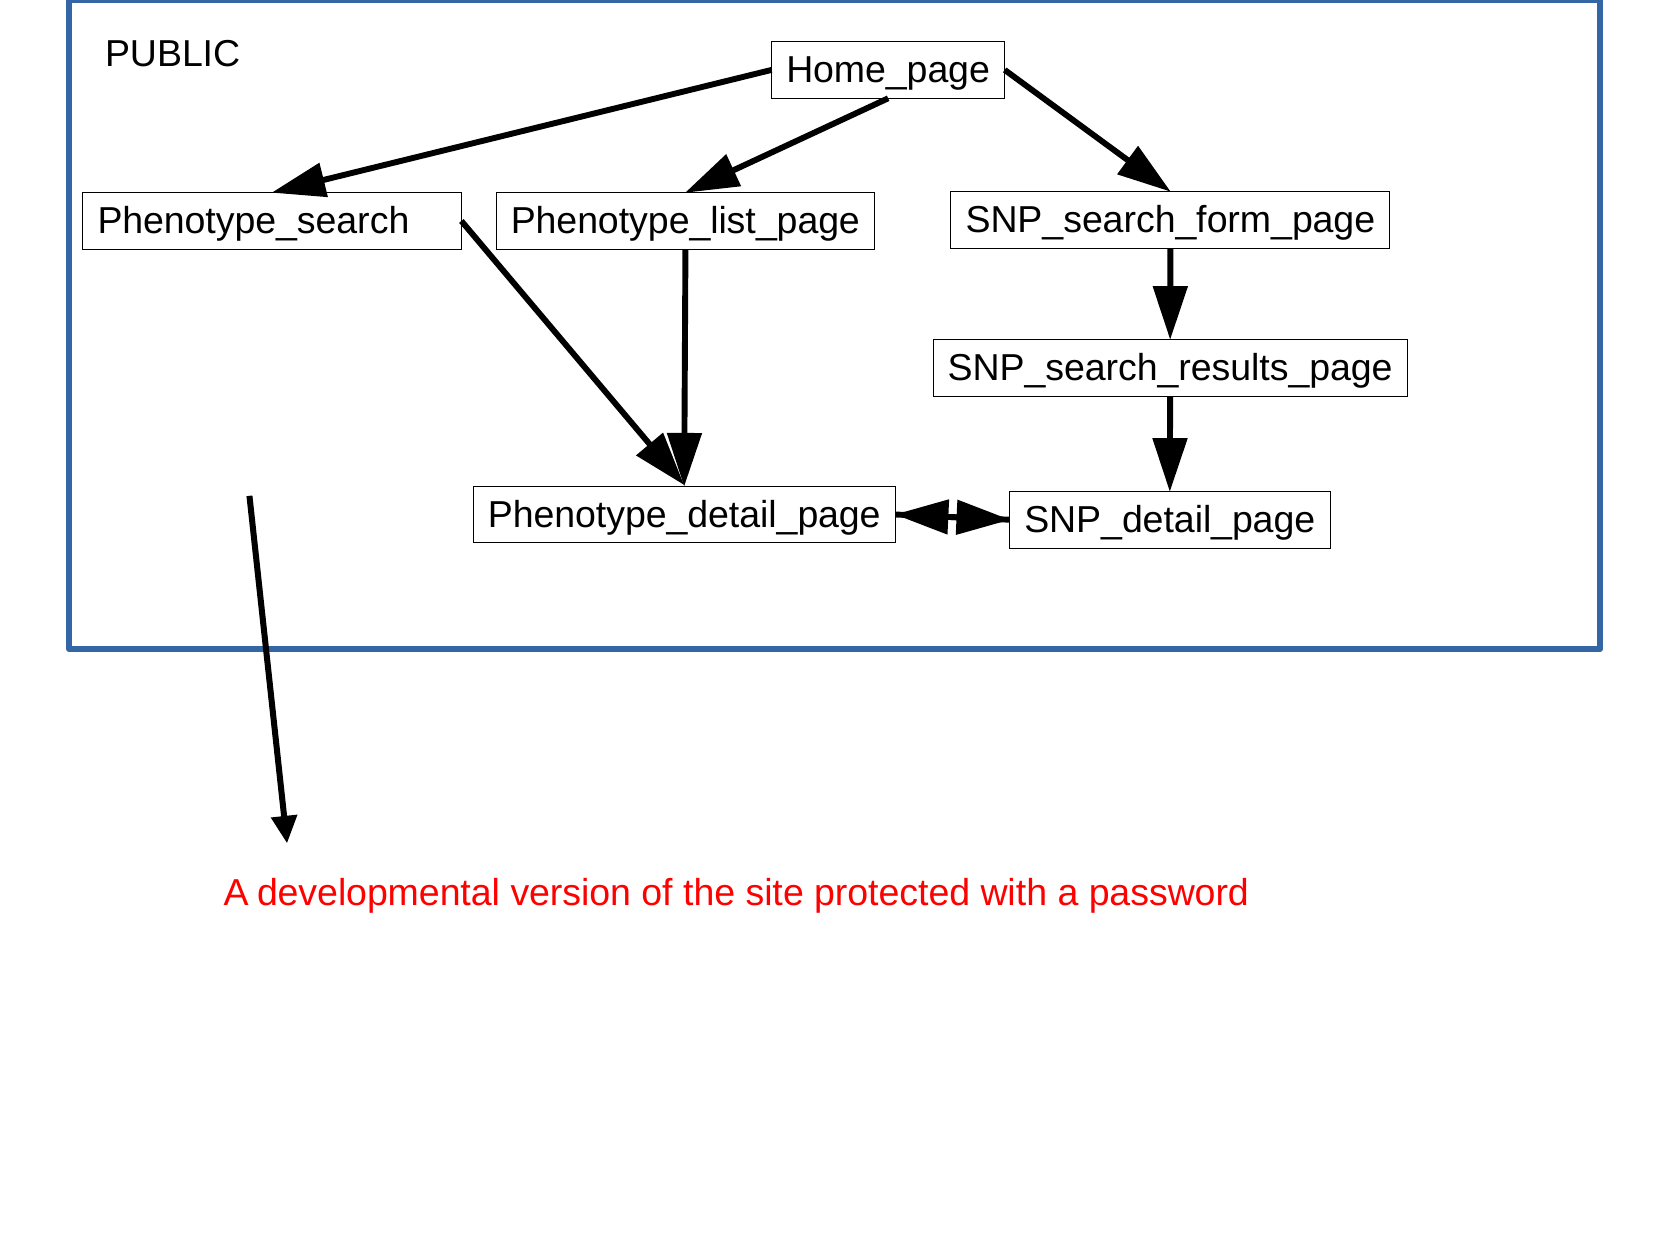

PUBLIC
Home_page
SNP_search_form_page
Phenotype_search
Phenotype_list_page
SNP_search_results_page
Phenotype_detail_page
SNP_detail_page
A developmental version of the site protected with a password